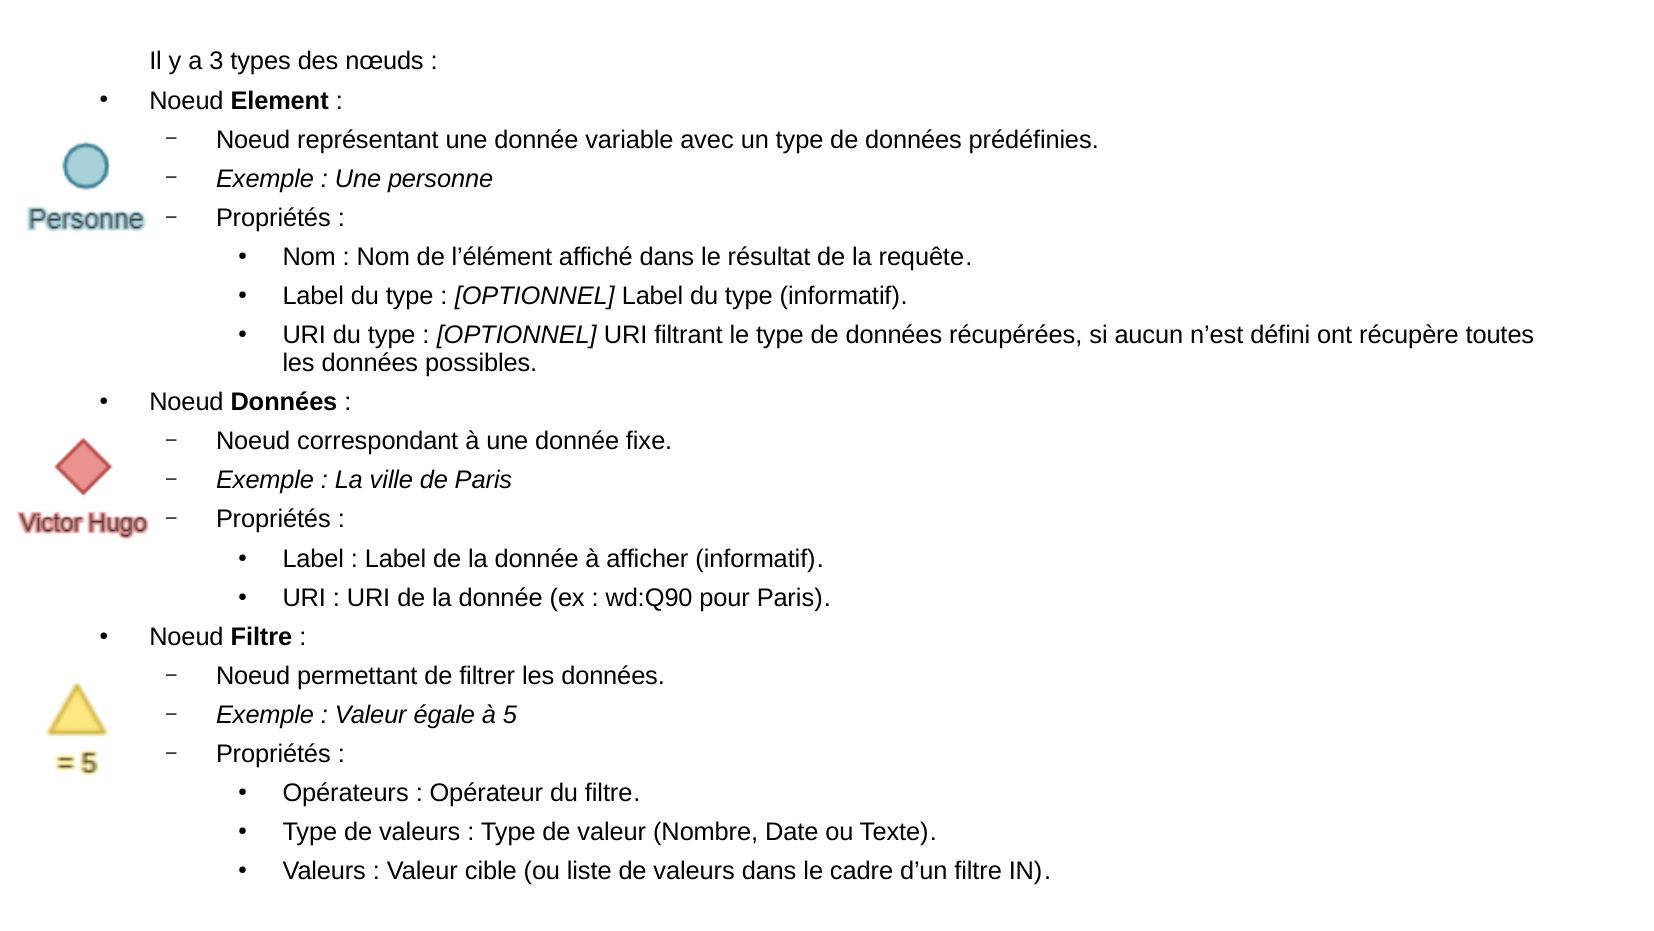

# Il y a 3 types des nœuds :
Noeud Element :
Noeud représentant une donnée variable avec un type de données prédéfinies.
Exemple : Une personne
Propriétés :
Nom : Nom de l’élément affiché dans le résultat de la requête.
Label du type : [OPTIONNEL] Label du type (informatif).
URI du type : [OPTIONNEL] URI filtrant le type de données récupérées, si aucun n’est défini ont récupère toutes les données possibles.
Noeud Données :
Noeud correspondant à une donnée fixe.
Exemple : La ville de Paris
Propriétés :
Label : Label de la donnée à afficher (informatif).
URI : URI de la donnée (ex : wd:Q90 pour Paris).
Noeud Filtre :
Noeud permettant de filtrer les données.
Exemple : Valeur égale à 5
Propriétés :
Opérateurs : Opérateur du filtre.
Type de valeurs : Type de valeur (Nombre, Date ou Texte).
Valeurs : Valeur cible (ou liste de valeurs dans le cadre d’un filtre IN).